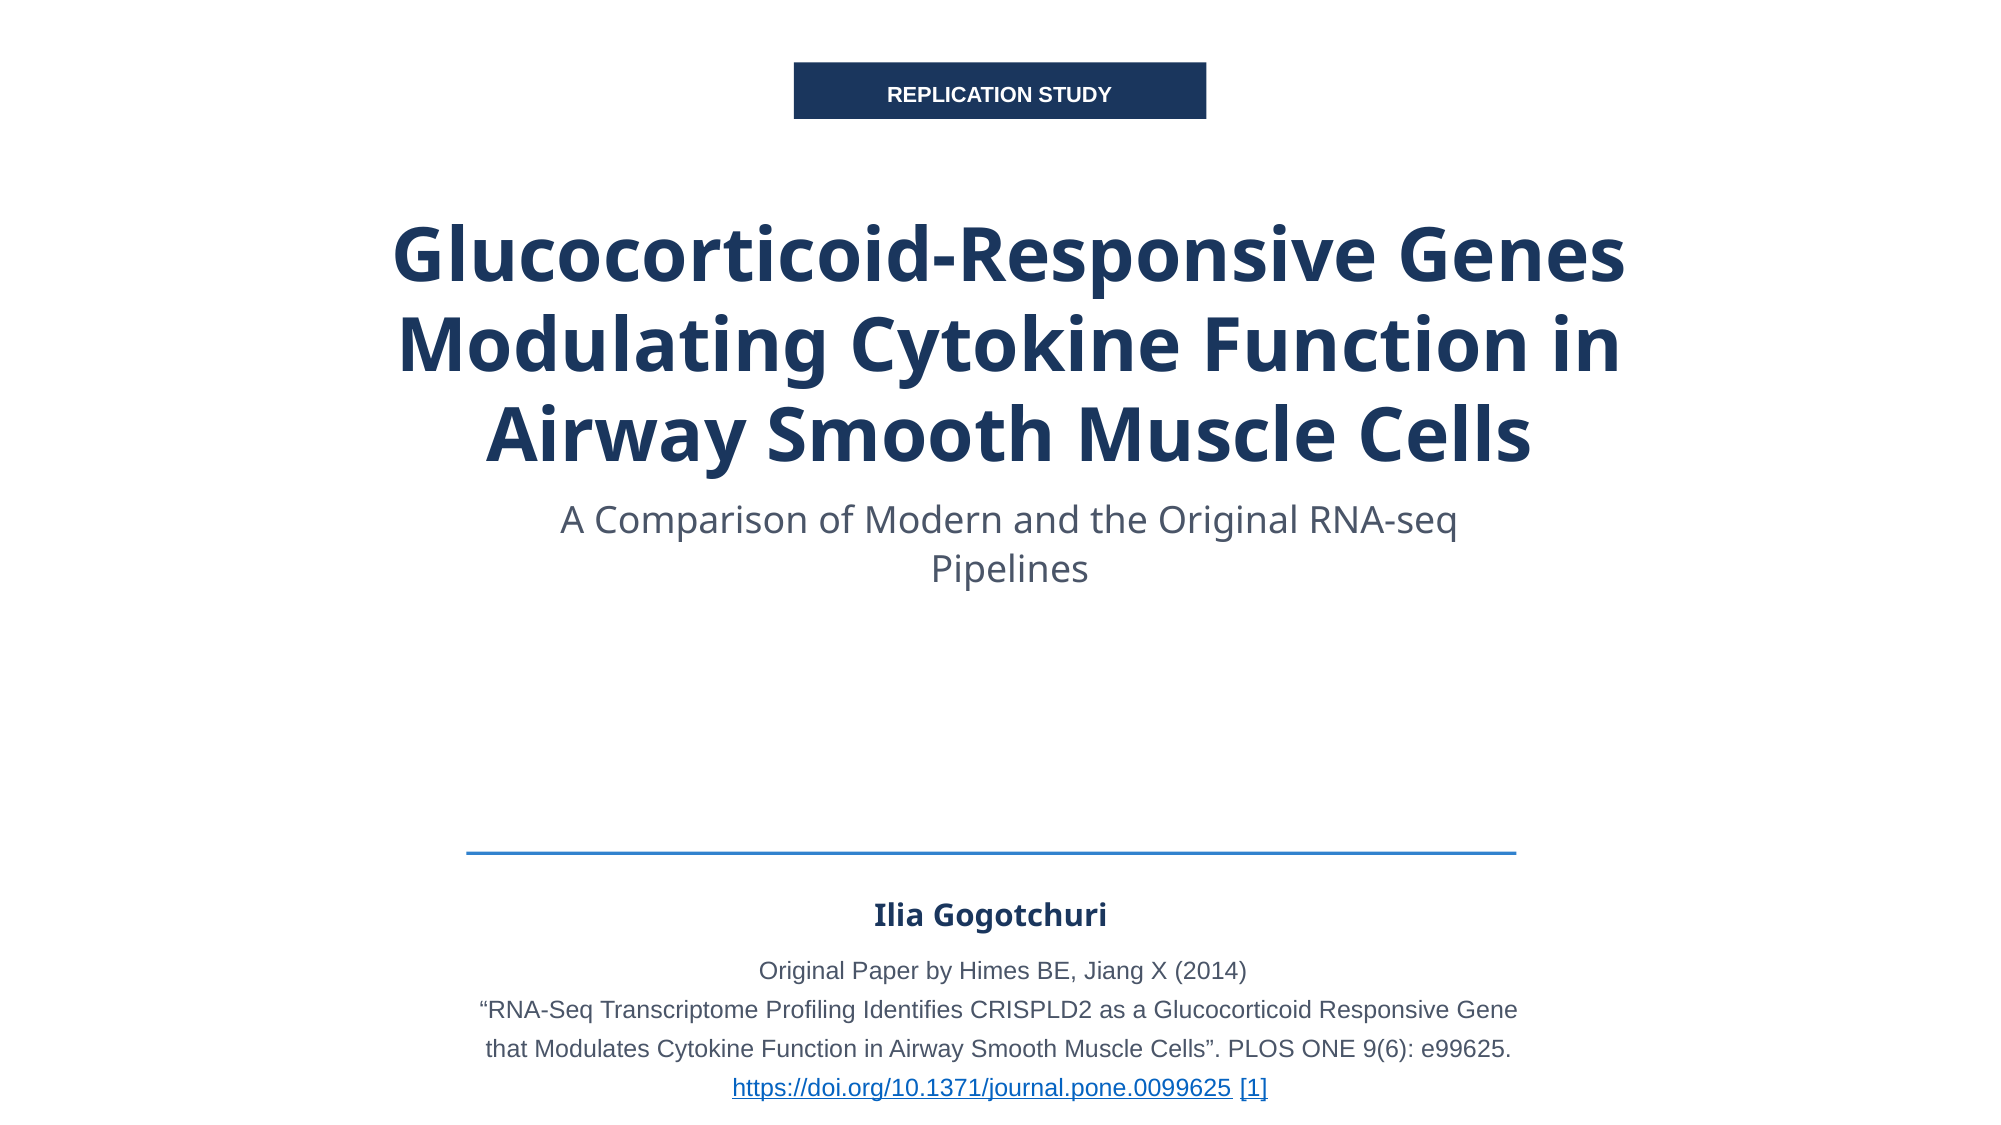

REPLICATION STUDY
Glucocorticoid-Responsive Genes Modulating Cytokine Function in Airway Smooth Muscle Cells
A Comparison of Modern and the Original RNA-seq Pipelines
Ilia Gogotchuri
 Original Paper by Himes BE, Jiang X (2014)
“RNA-Seq Transcriptome Profiling Identifies CRISPLD2 as a Glucocorticoid Responsive Gene that Modulates Cytokine Function in Airway Smooth Muscle Cells”. PLOS ONE 9(6): e99625.
https://doi.org/10.1371/journal.pone.0099625 [1]